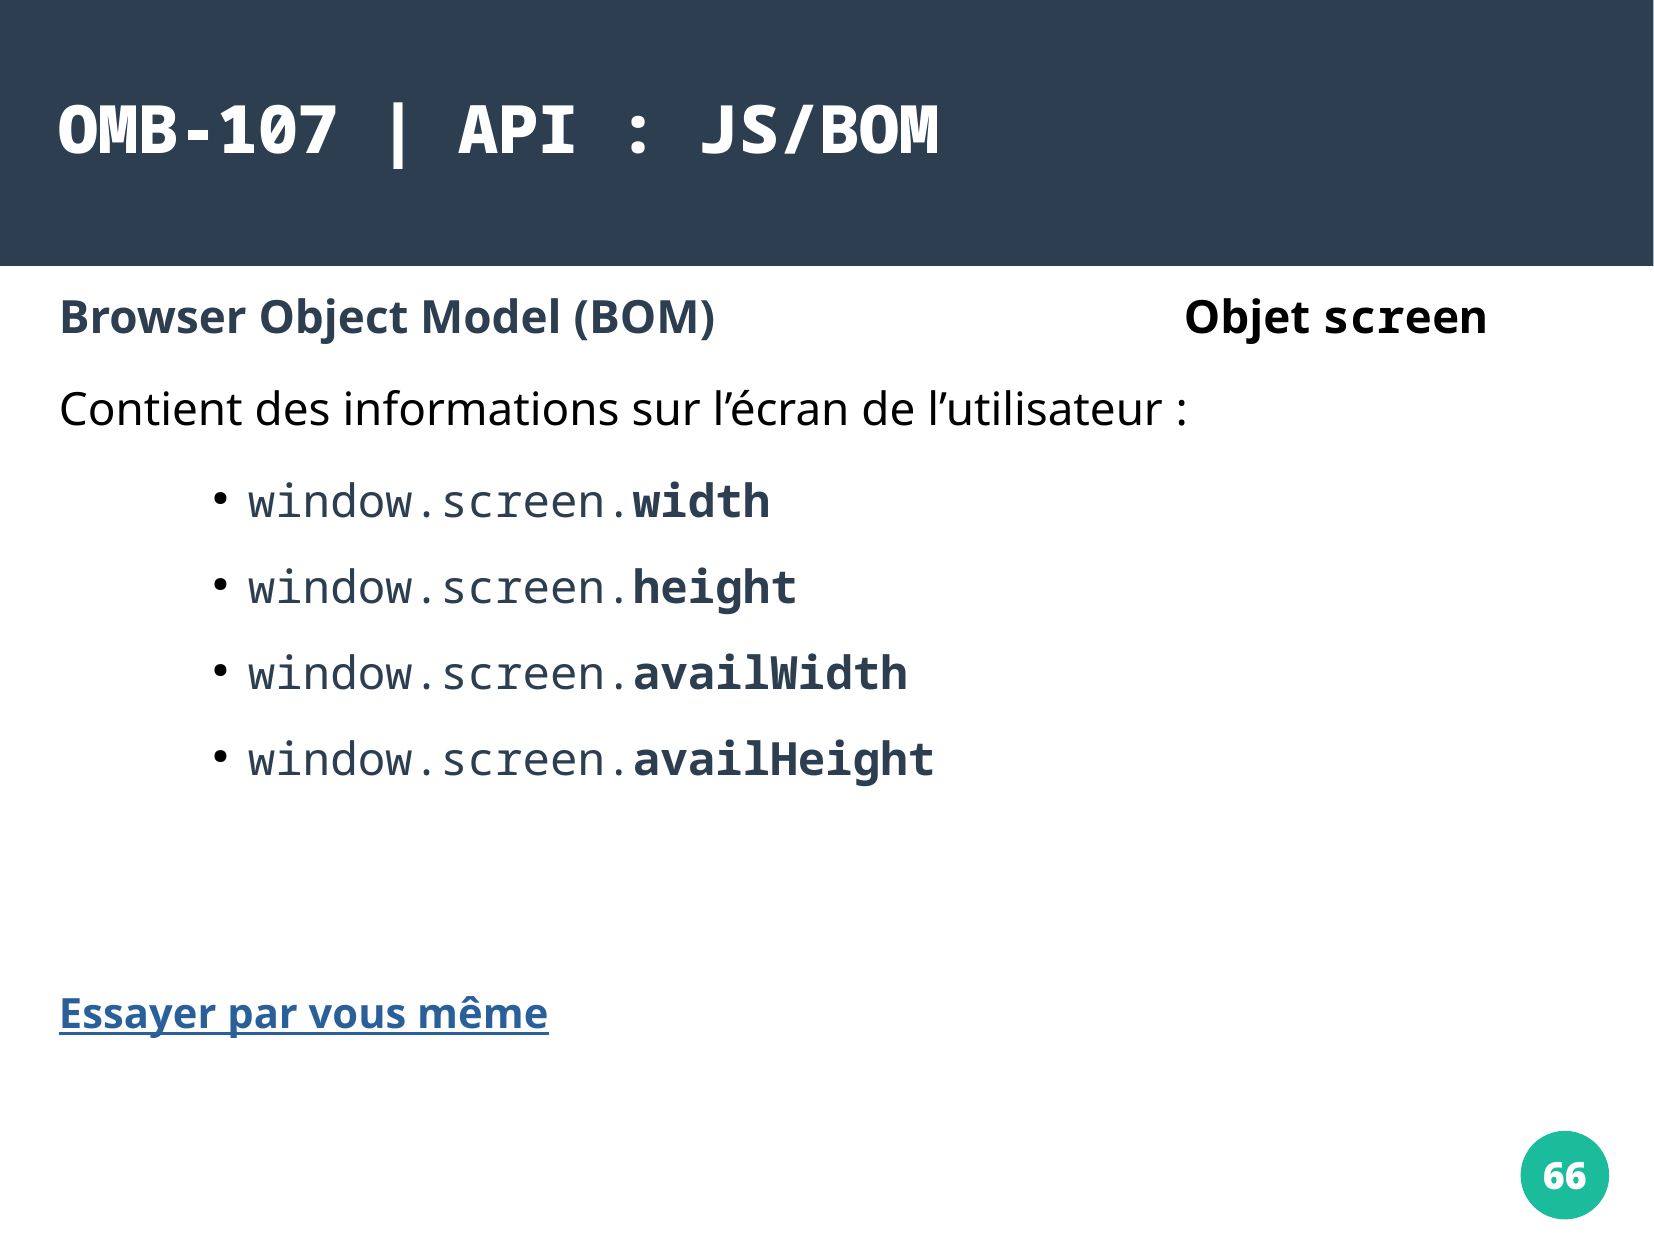

# OMB-107 | API : JS/BOM
Browser Object Model (BOM)					 		Objet screen
Contient des informations sur l’écran de l’utilisateur :
window.screen.width
window.screen.height
window.screen.availWidth
window.screen.availHeight
Essayer par vous même
66